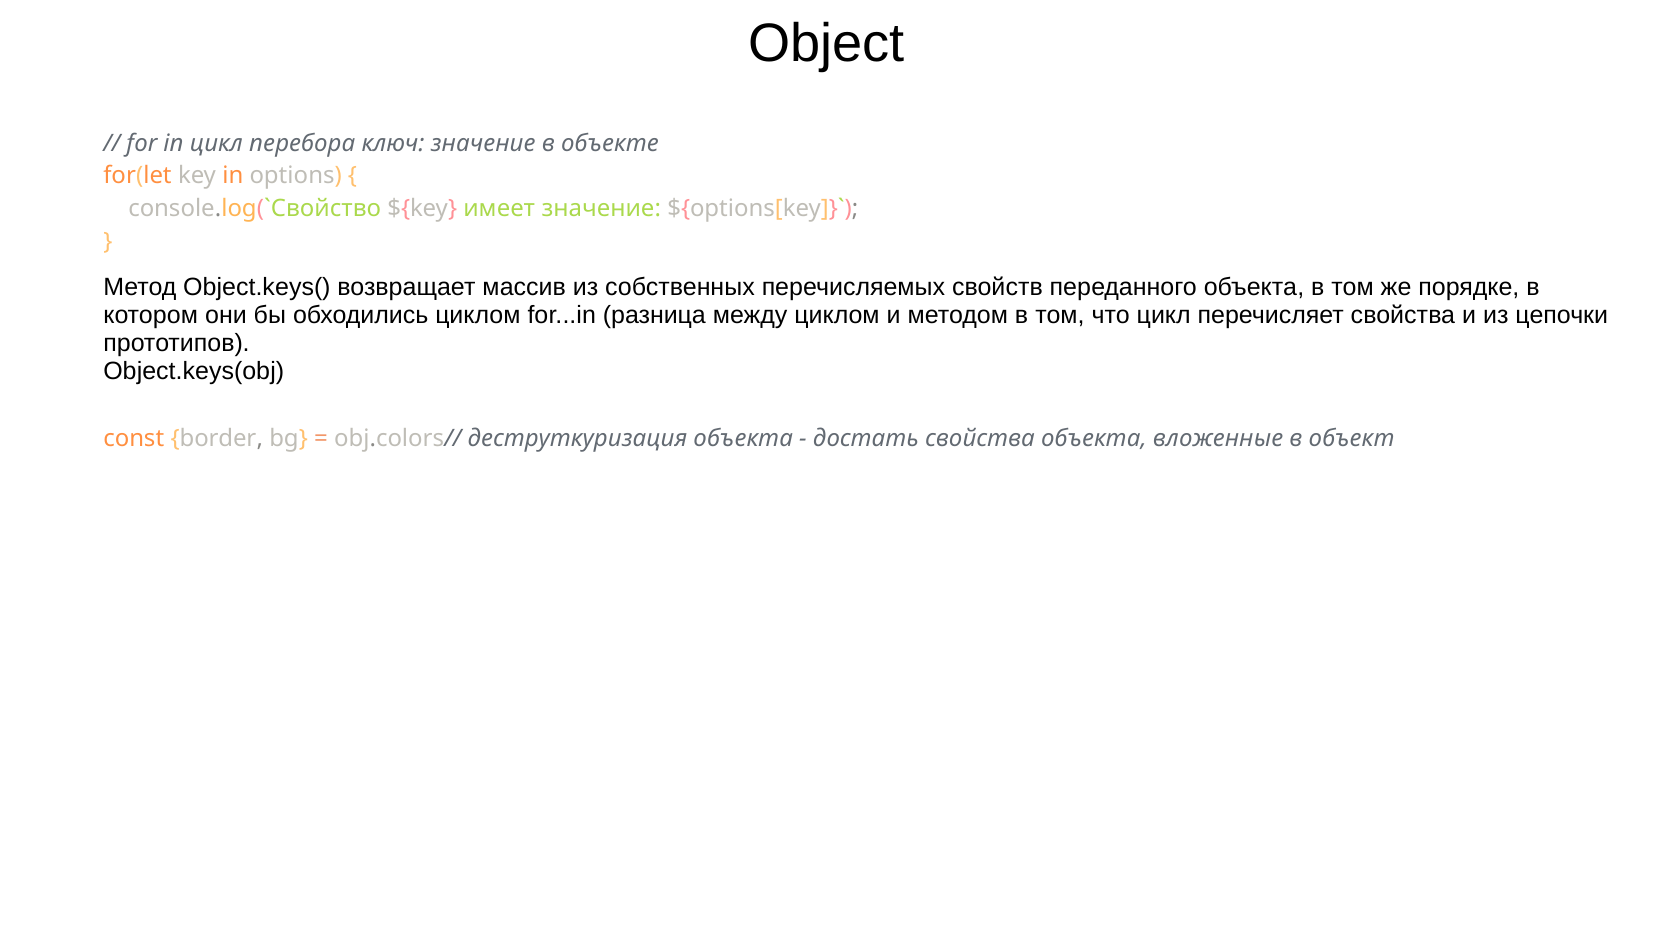

# Object
// for in цикл перебора ключ: значение в объекте
for(let key in options) {
 console.log(`Свойство ${key} имеет значение: ${options[key]}`);
}
Метод Object.keys() возвращает массив из собственных перечисляемых свойств переданного объекта, в том же порядке, в котором они бы обходились циклом for...in (разница между циклом и методом в том, что цикл перечисляет свойства и из цепочки прототипов).
Object.keys(obj)
const {border, bg} = obj.colors// деструткуризация объекта - достать свойства объекта, вложенные в объект